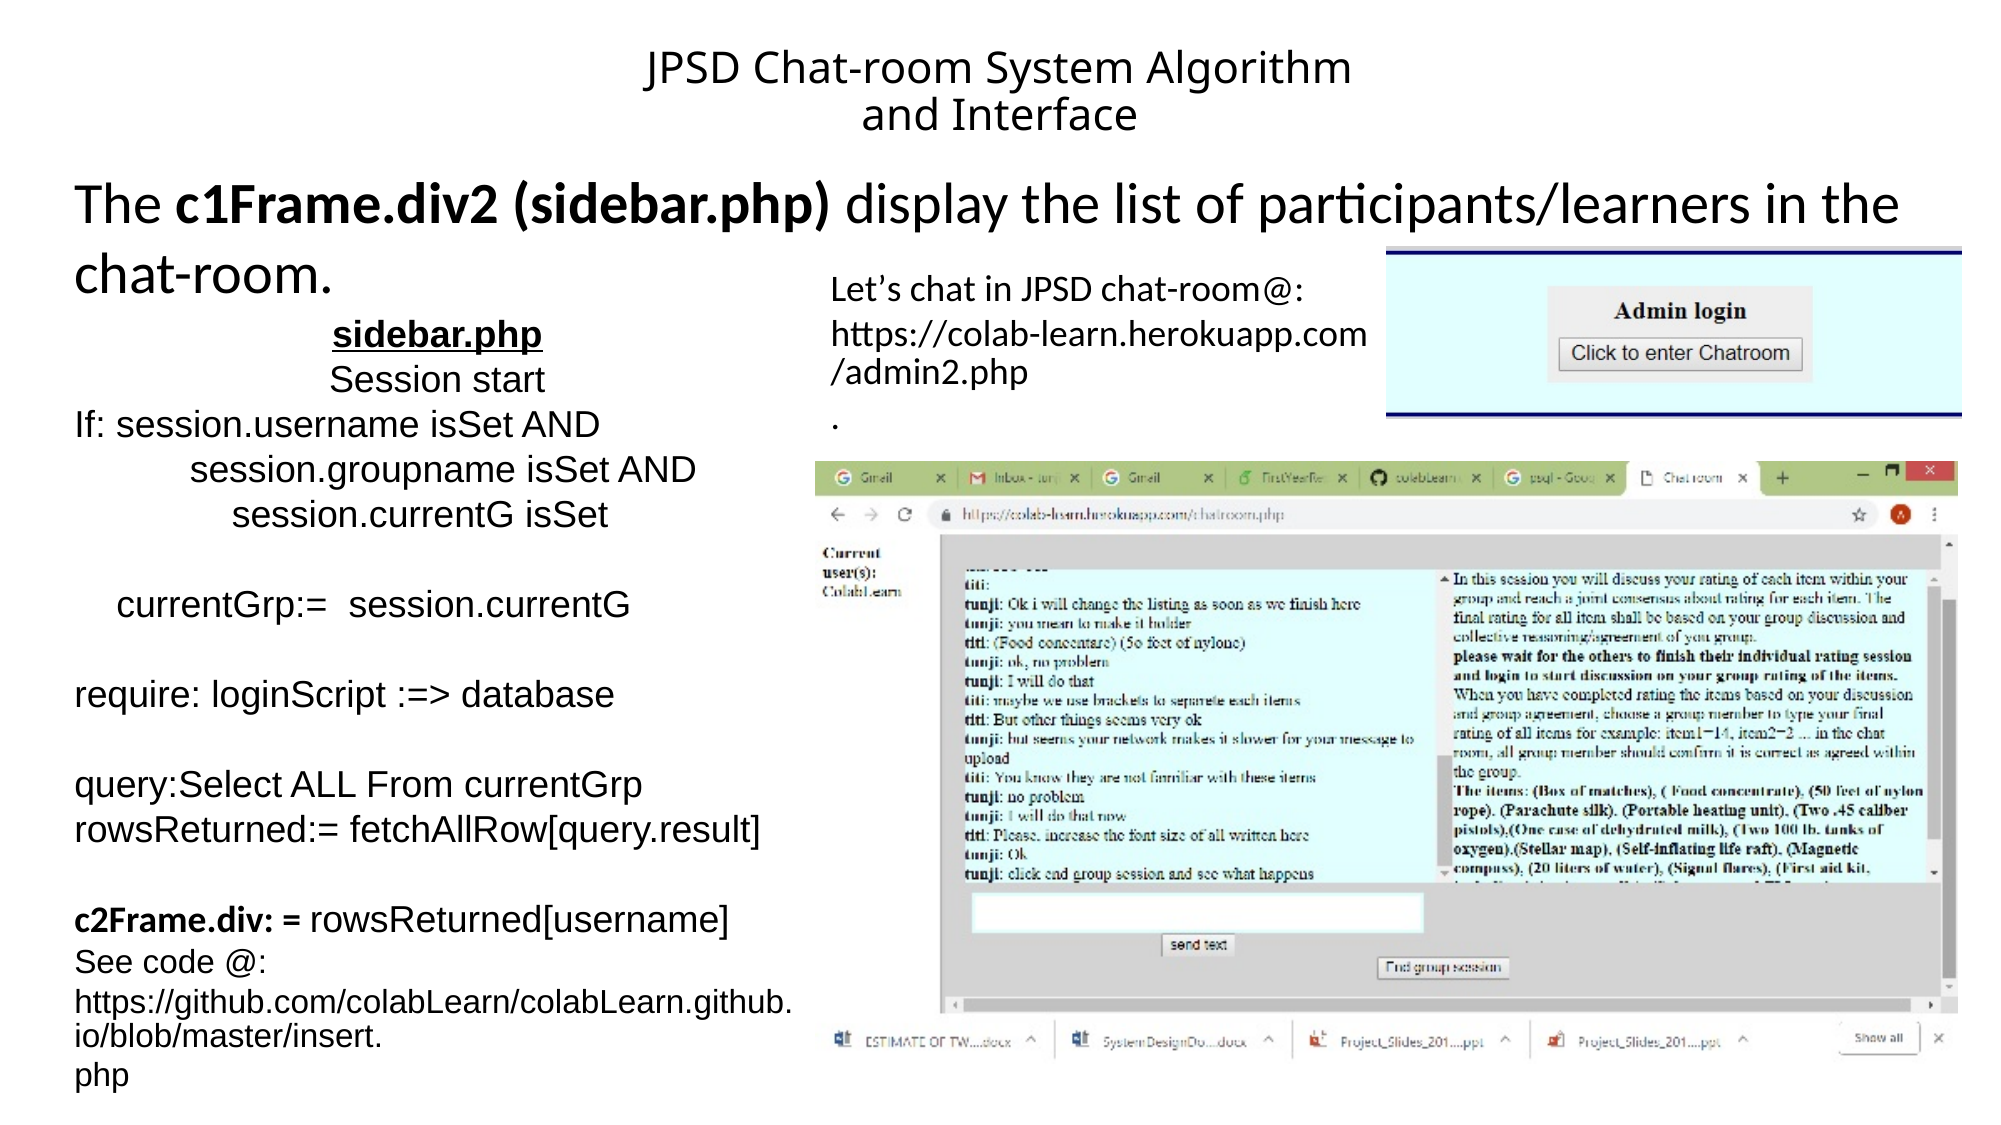

# JPSD Chat-room System Algorithm and Interface
The c1Frame.div2 (sidebar.php) display the list of participants/learners in the chat-room.
Let’s chat in JPSD chat-room@: https://colab-learn.herokuapp.com/admin2.php.
sidebar.php
Session start
If: session.username isSet AND
 session.groupname isSet AND
 session.currentG isSet
 currentGrp:= session.currentG
require: loginScript :=> database
query:Select ALL From currentGrp
rowsReturned:= fetchAllRow[query.result]
c2Frame.div: = rowsReturned[username]
See code @:
https://github.com/colabLearn/colabLearn.github.io/blob/master/insert.php